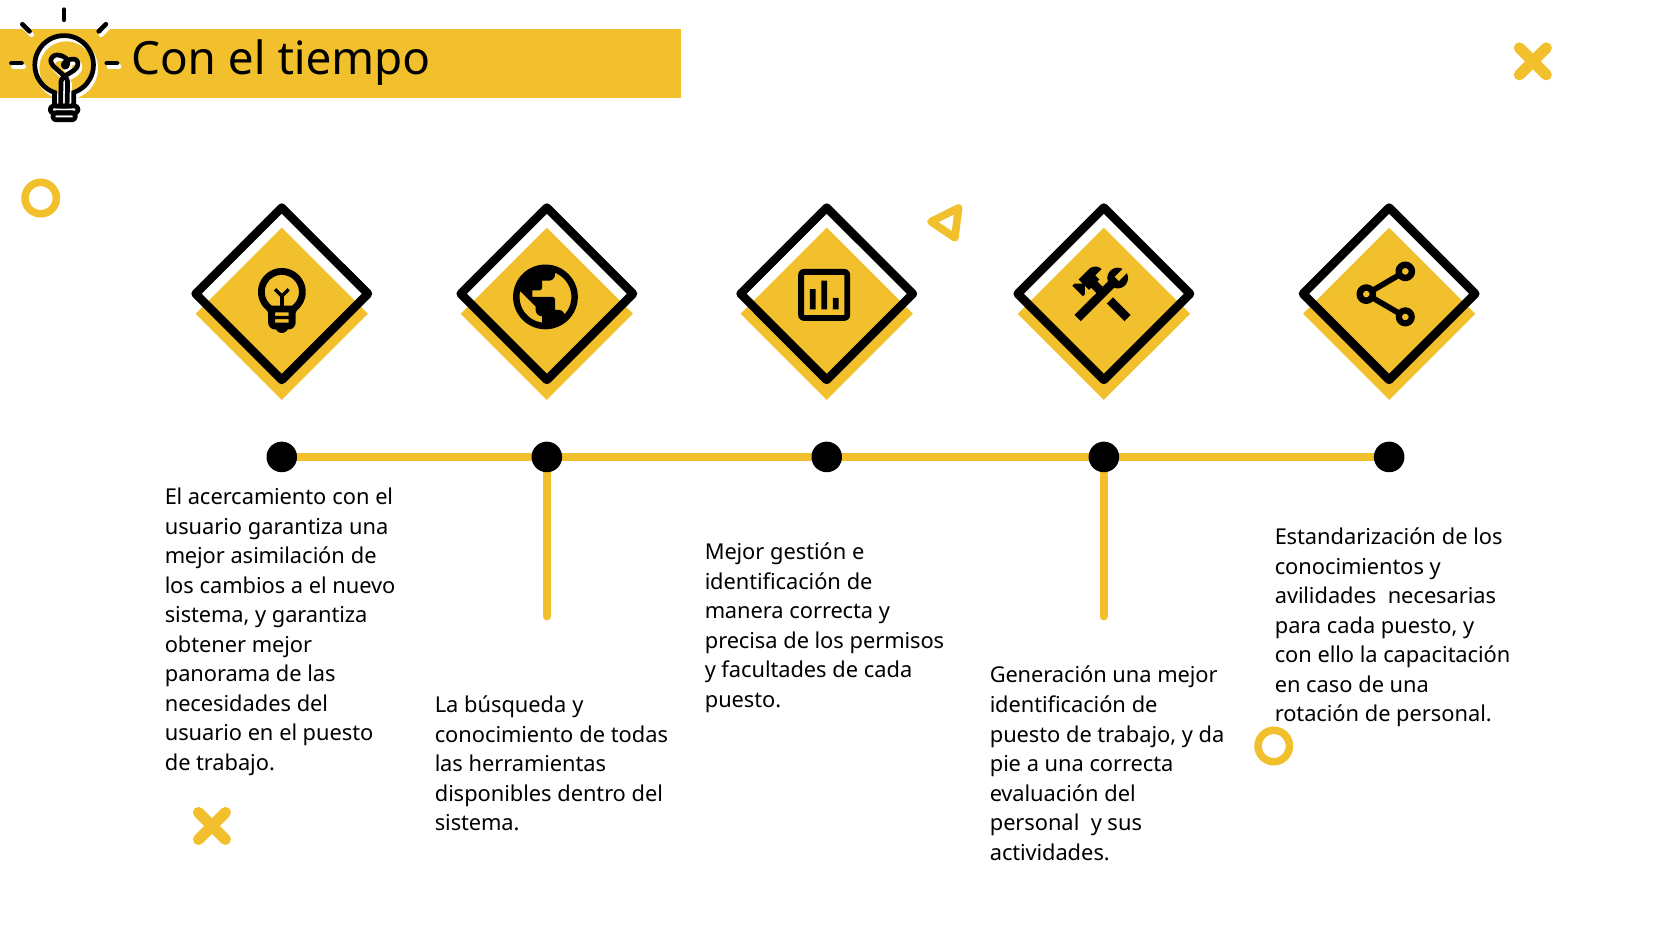

# Con el tiempo
Mejor gestión e identificación de manera correcta y precisa de los permisos y facultades de cada puesto.
Estandarización de los conocimientos y avilidades necesarias para cada puesto, y con ello la capacitación en caso de una rotación de personal.
El acercamiento con el usuario garantiza una mejor asimilación de los cambios a el nuevo sistema, y garantiza obtener mejor panorama de las necesidades del usuario en el puesto de trabajo.
La búsqueda y conocimiento de todas las herramientas disponibles dentro del sistema.
Generación una mejor identificación de puesto de trabajo, y da pie a una correcta evaluación del personal y sus actividades.